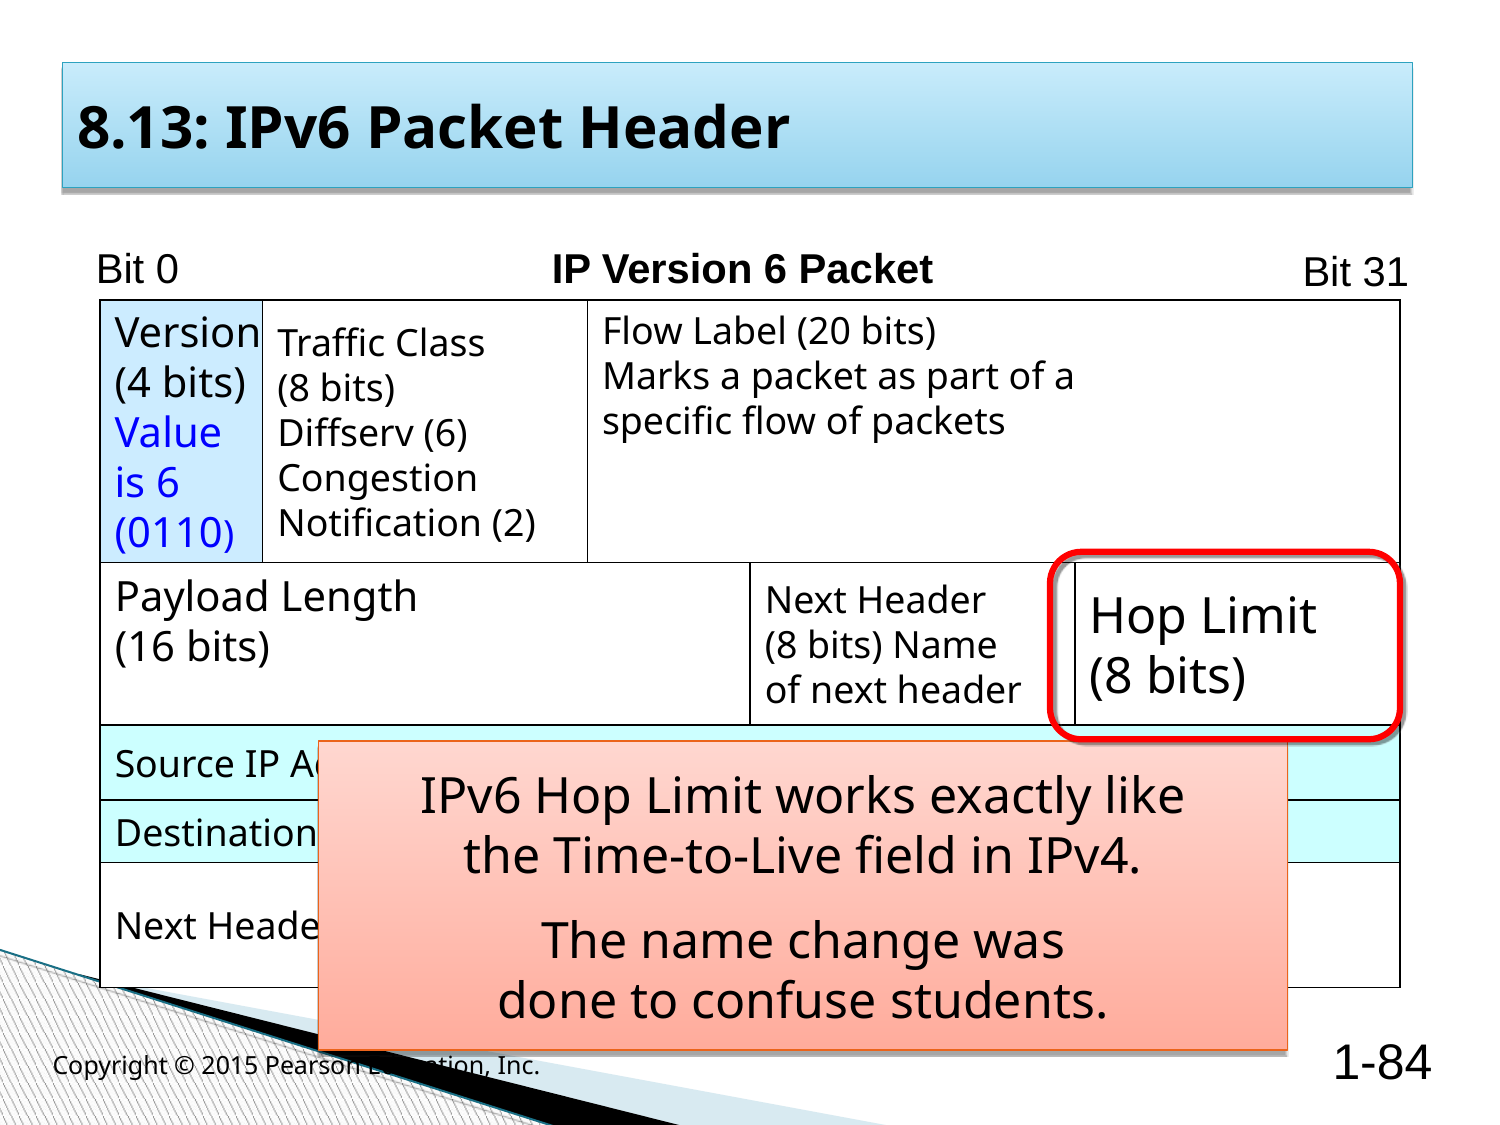

# 8.13: IPv6 Packet Header
Bit 0
IP Version 6 Packet
Bit 31
Version
(4 bits)
Value
is 6
(0110)
Traffic Class
(8 bits)
Diffserv (6)
Congestion
Notification (2)
Flow Label (20 bits)
Marks a packet as part of a
specific flow of packets
Payload Length
(16 bits)
Next Header
(8 bits) Name
of next header
Hop Limit
(8 bits)
Source IP Address (128 bits)
IPv6 Hop Limit works exactly like
the Time-to-Live field in IPv4.
The name change was
done to confuse students.
Destination IP Address (128 bits)
Next Header or Payload (Data Field)
Copyright © 2015 Pearson Education, Inc.